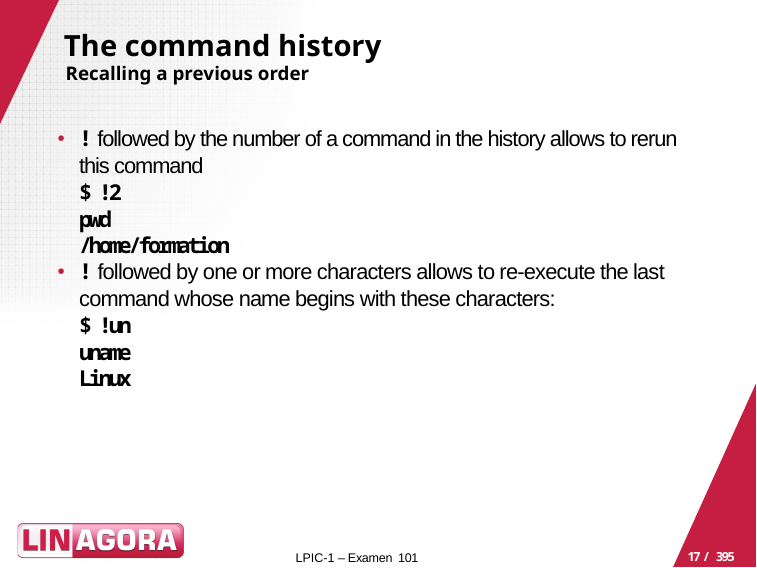

The command history
Recalling a previous order
! followed by the number of a command in the history allows to rerun this command
$ !2
pwd
/home/formation
!followed by one or more characters allows to re-execute the last command whose name begins with these characters:
$ !un
uname
Linux
LPIC-1 – Examen 101